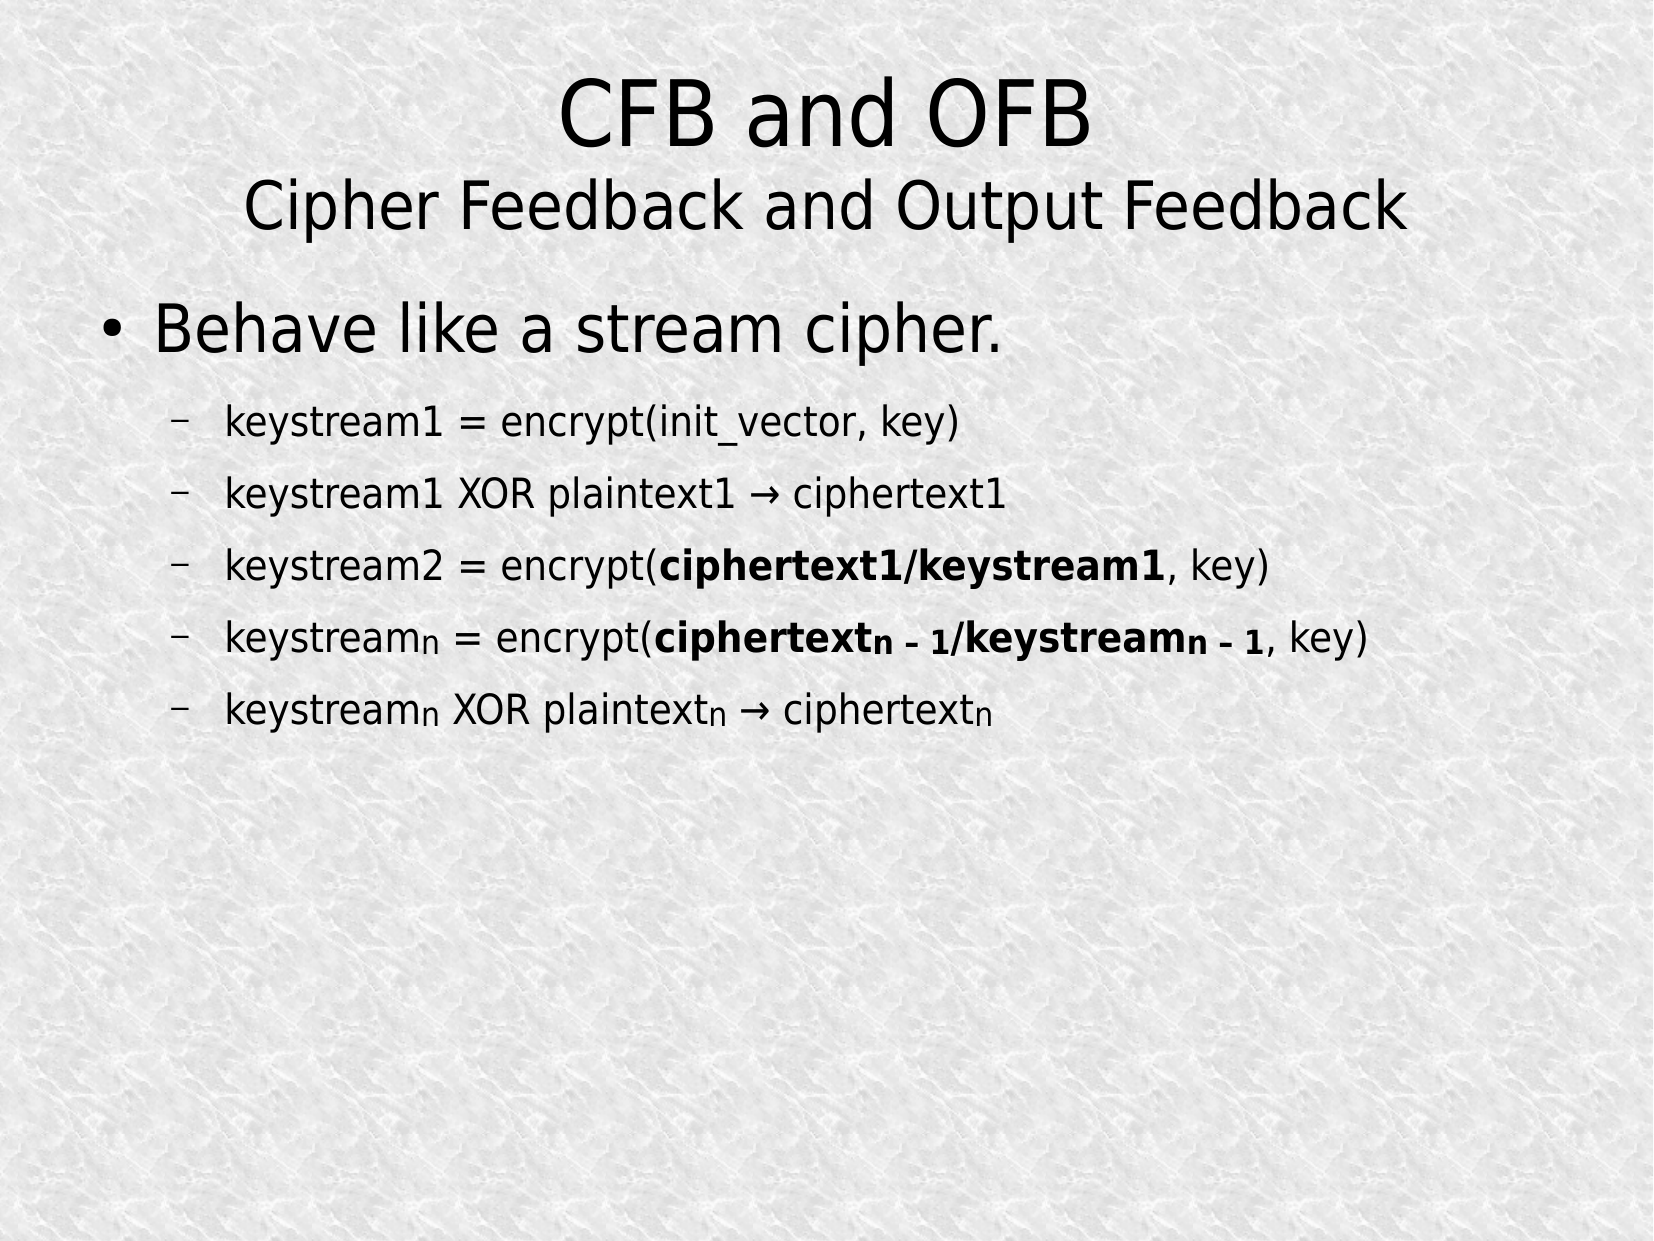

CFB and OFB
Cipher Feedback and Output Feedback
# Behave like a stream cipher.
keystream1 = encrypt(init_vector, key)
keystream1 XOR plaintext1 → ciphertext1
keystream2 = encrypt(ciphertext1/keystream1, key)
keystreamn = encrypt(ciphertextn – 1/keystreamn – 1, key)
keystreamn XOR plaintextn → ciphertextn